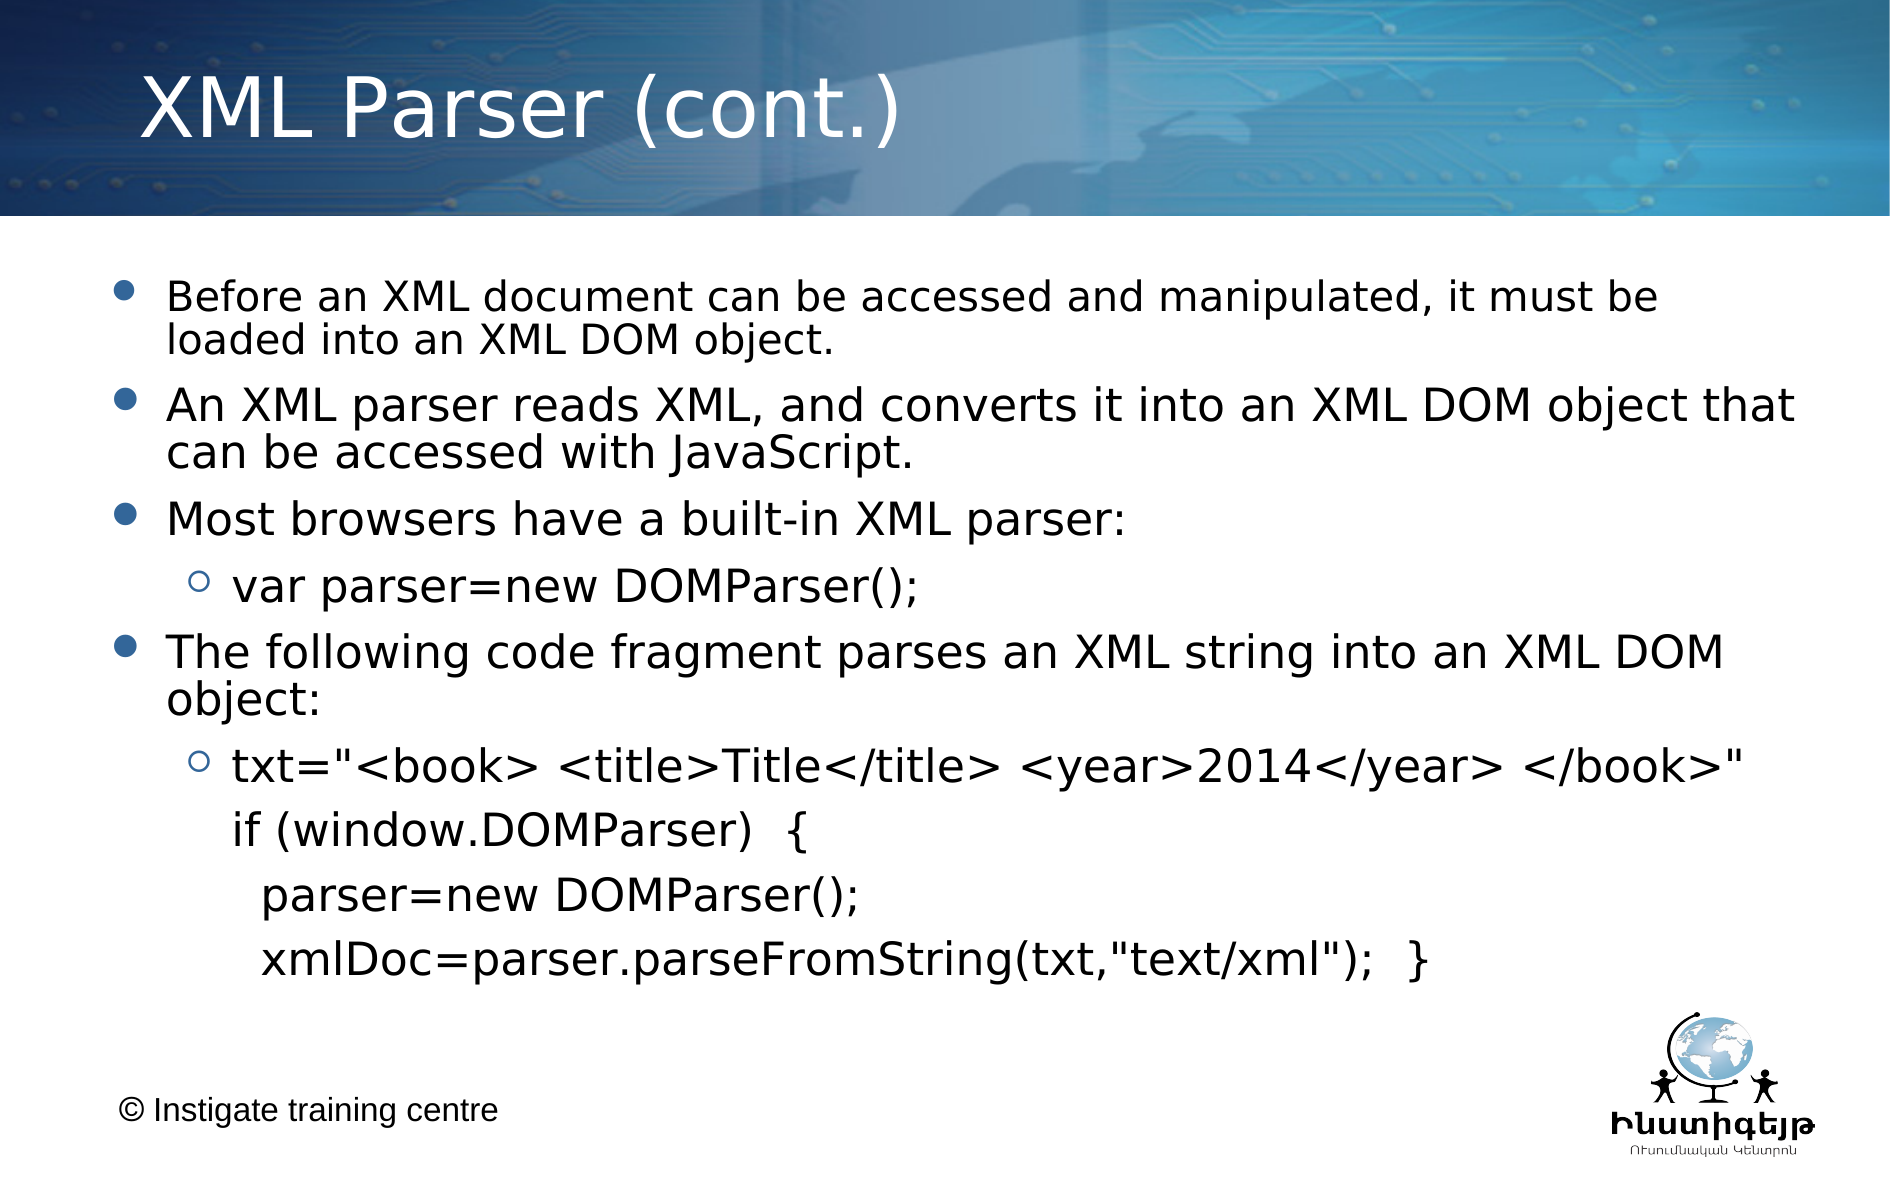

XML Parser (cont.)
# Before an XML document can be accessed and manipulated, it must be loaded into an XML DOM object.
An XML parser reads XML, and converts it into an XML DOM object that can be accessed with JavaScript.
Most browsers have a built-in XML parser:
var parser=new DOMParser();
The following code fragment parses an XML string into an XML DOM object:
txt="<book> <title>Title</title> <year>2014</year> </book>"
if (window.DOMParser) {
 parser=new DOMParser();
 xmlDoc=parser.parseFromString(txt,"text/xml"); }